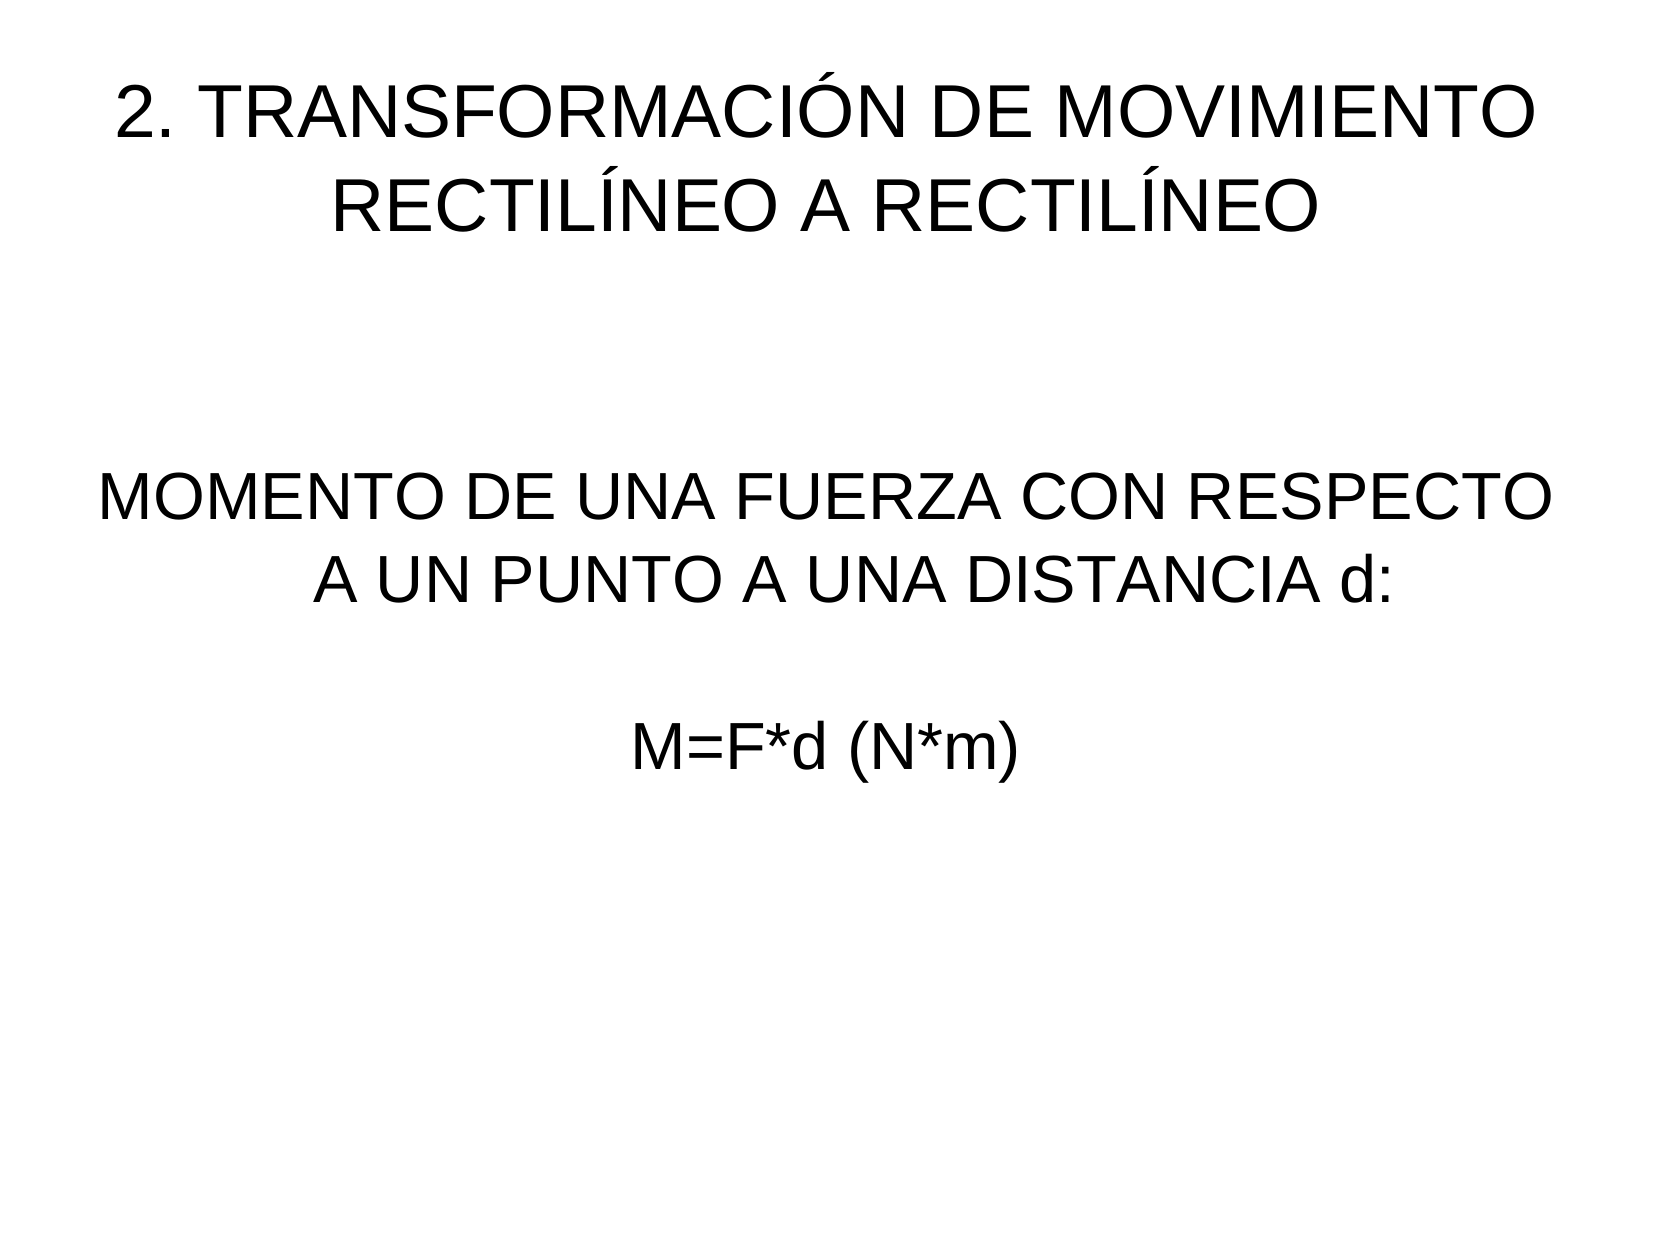

2. TRANSFORMACIÓN DE MOVIMIENTO RECTILÍNEO A RECTILÍNEO
# MOMENTO DE UNA FUERZA CON RESPECTO A UN PUNTO A UNA DISTANCIA d:
M=F*d (N*m)